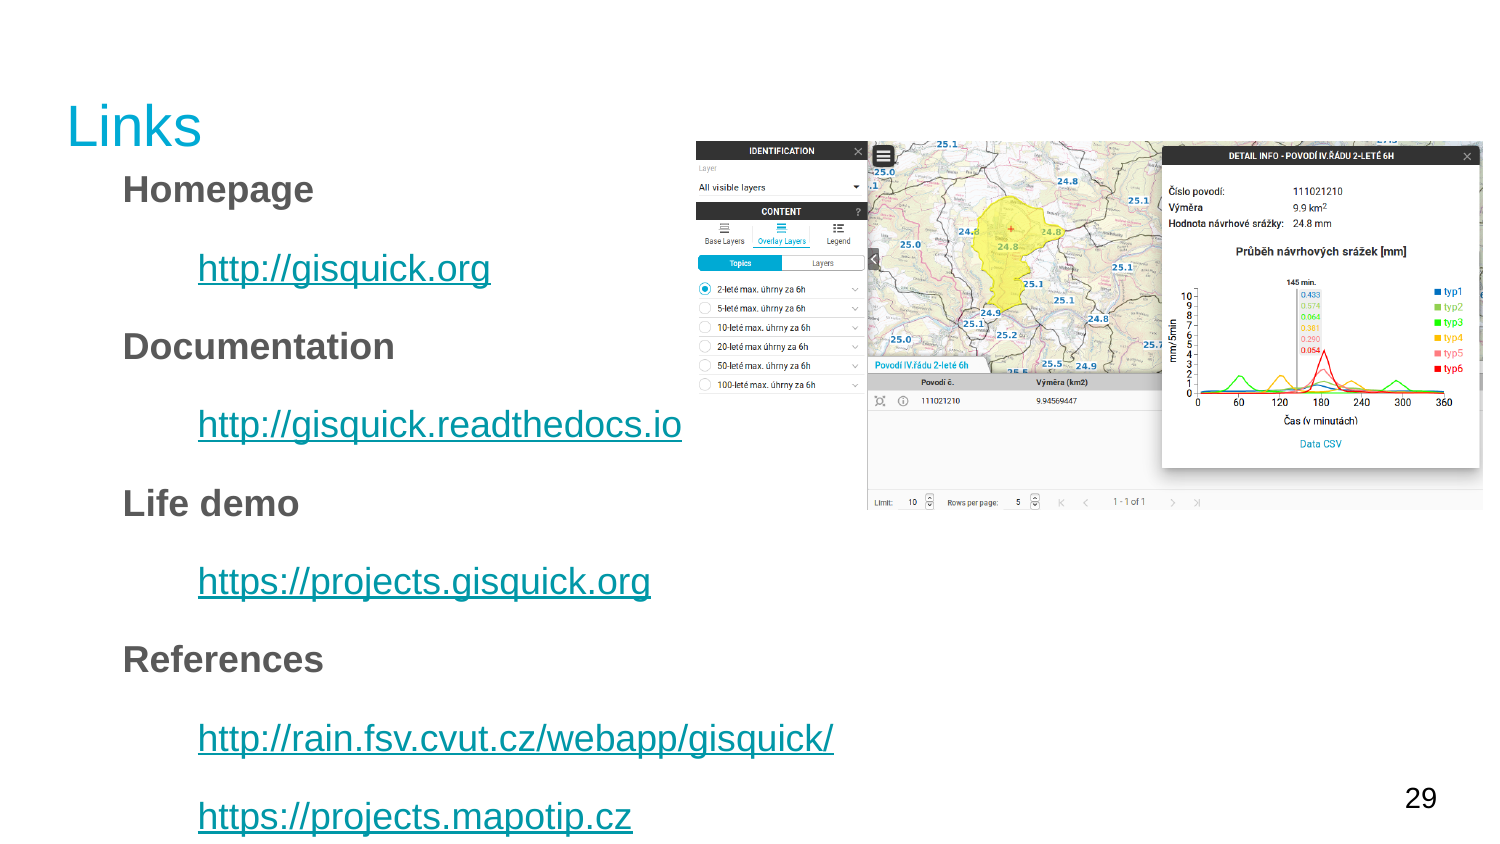

# Links
Homepage
http://gisquick.org
Documentation
http://gisquick.readthedocs.io
Life demo
https://projects.gisquick.org
References
http://rain.fsv.cvut.cz/webapp/gisquick/
https://projects.mapotip.cz